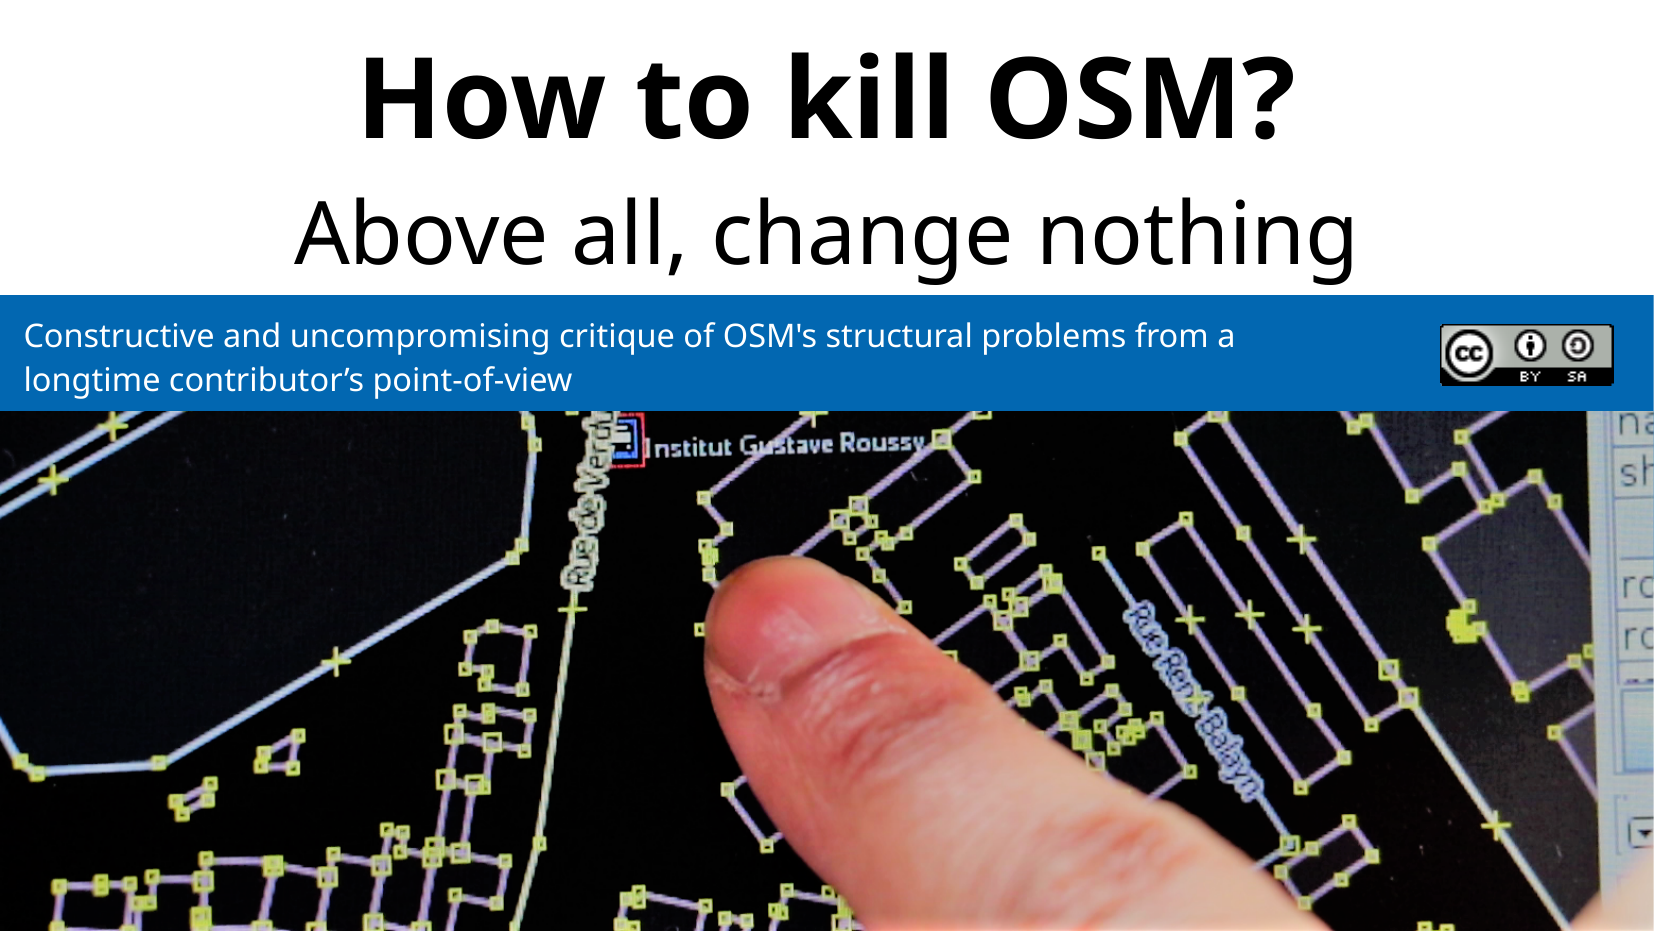

# How to kill OSM? Above all, change nothing
Constructive and uncompromising critique of OSM's structural problems from a longtime contributor’s point-of-view